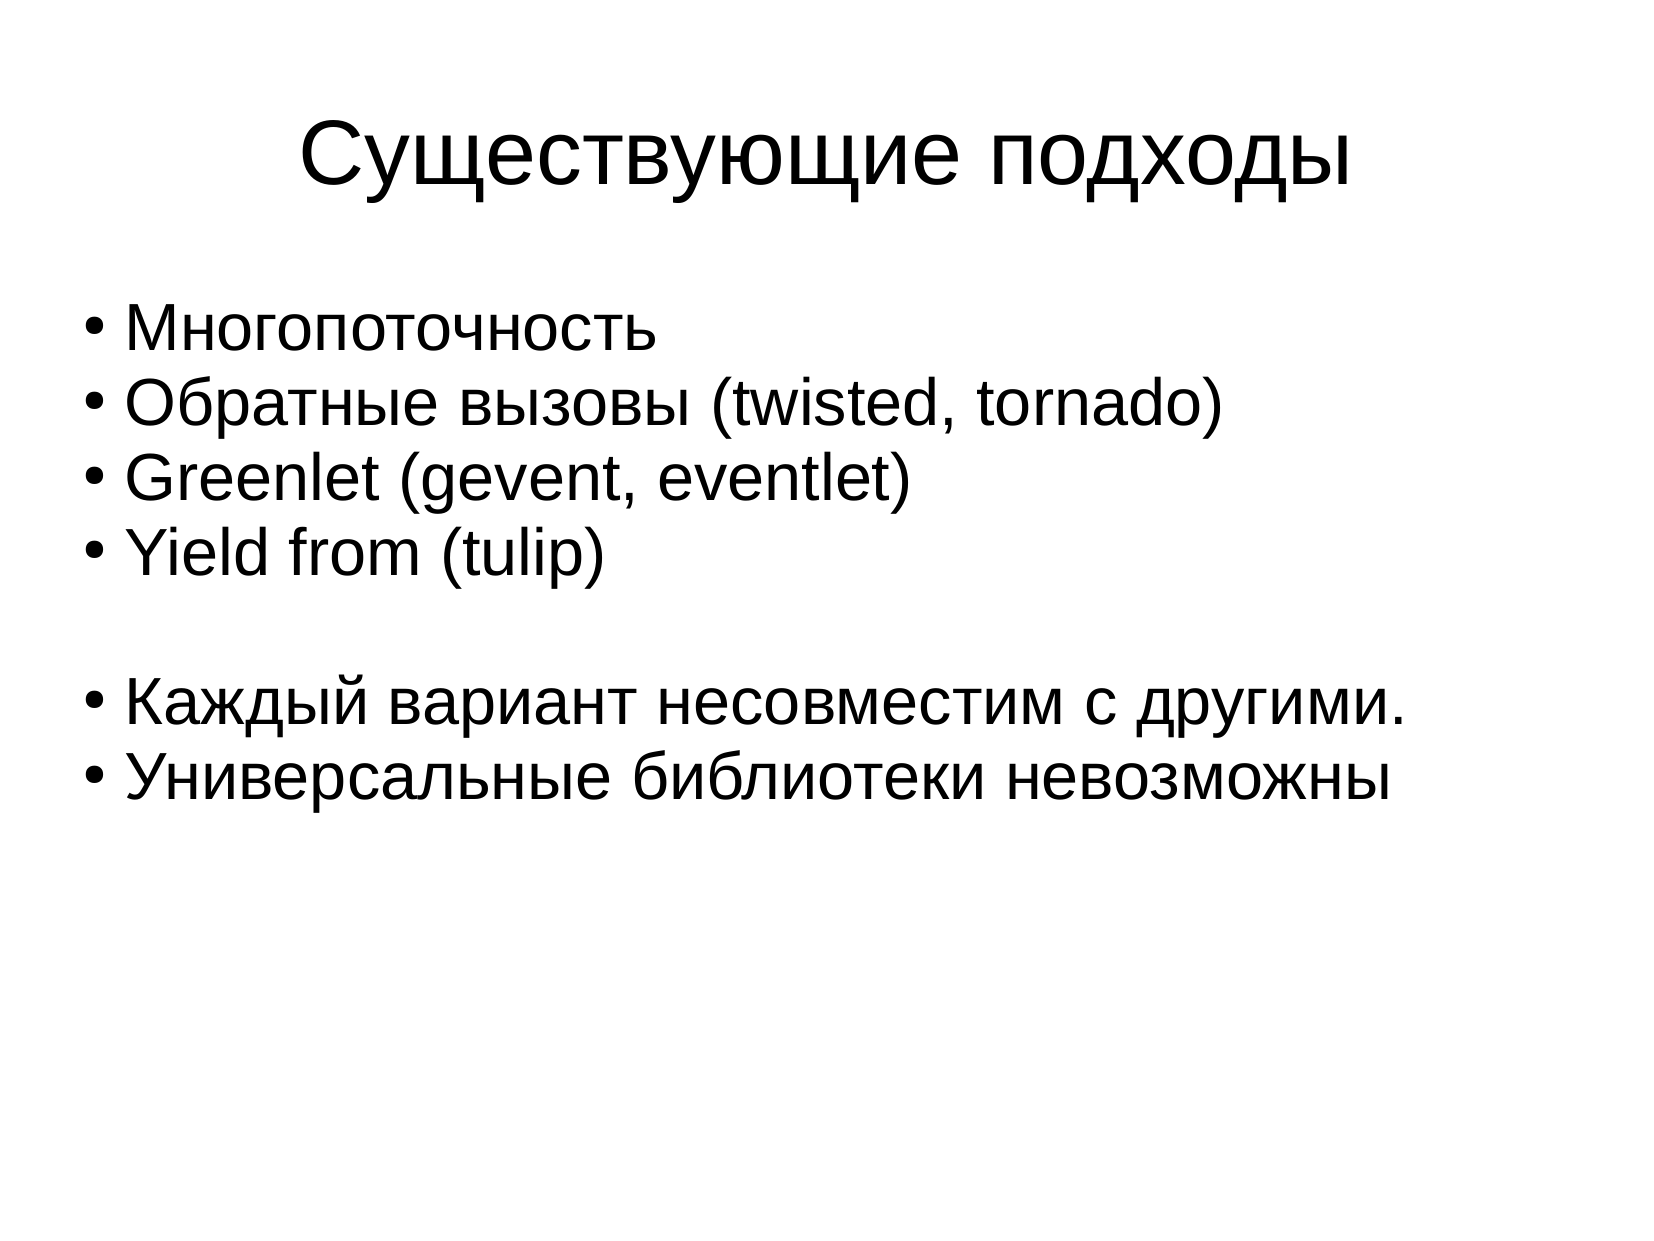

# Существующие подходы
 Многопоточность
 Обратные вызовы (twisted, tornado)
 Greenlet (gevent, eventlet)
 Yield from (tulip)
 Каждый вариант несовместим с другими.
 Универсальные библиотеки невозможны